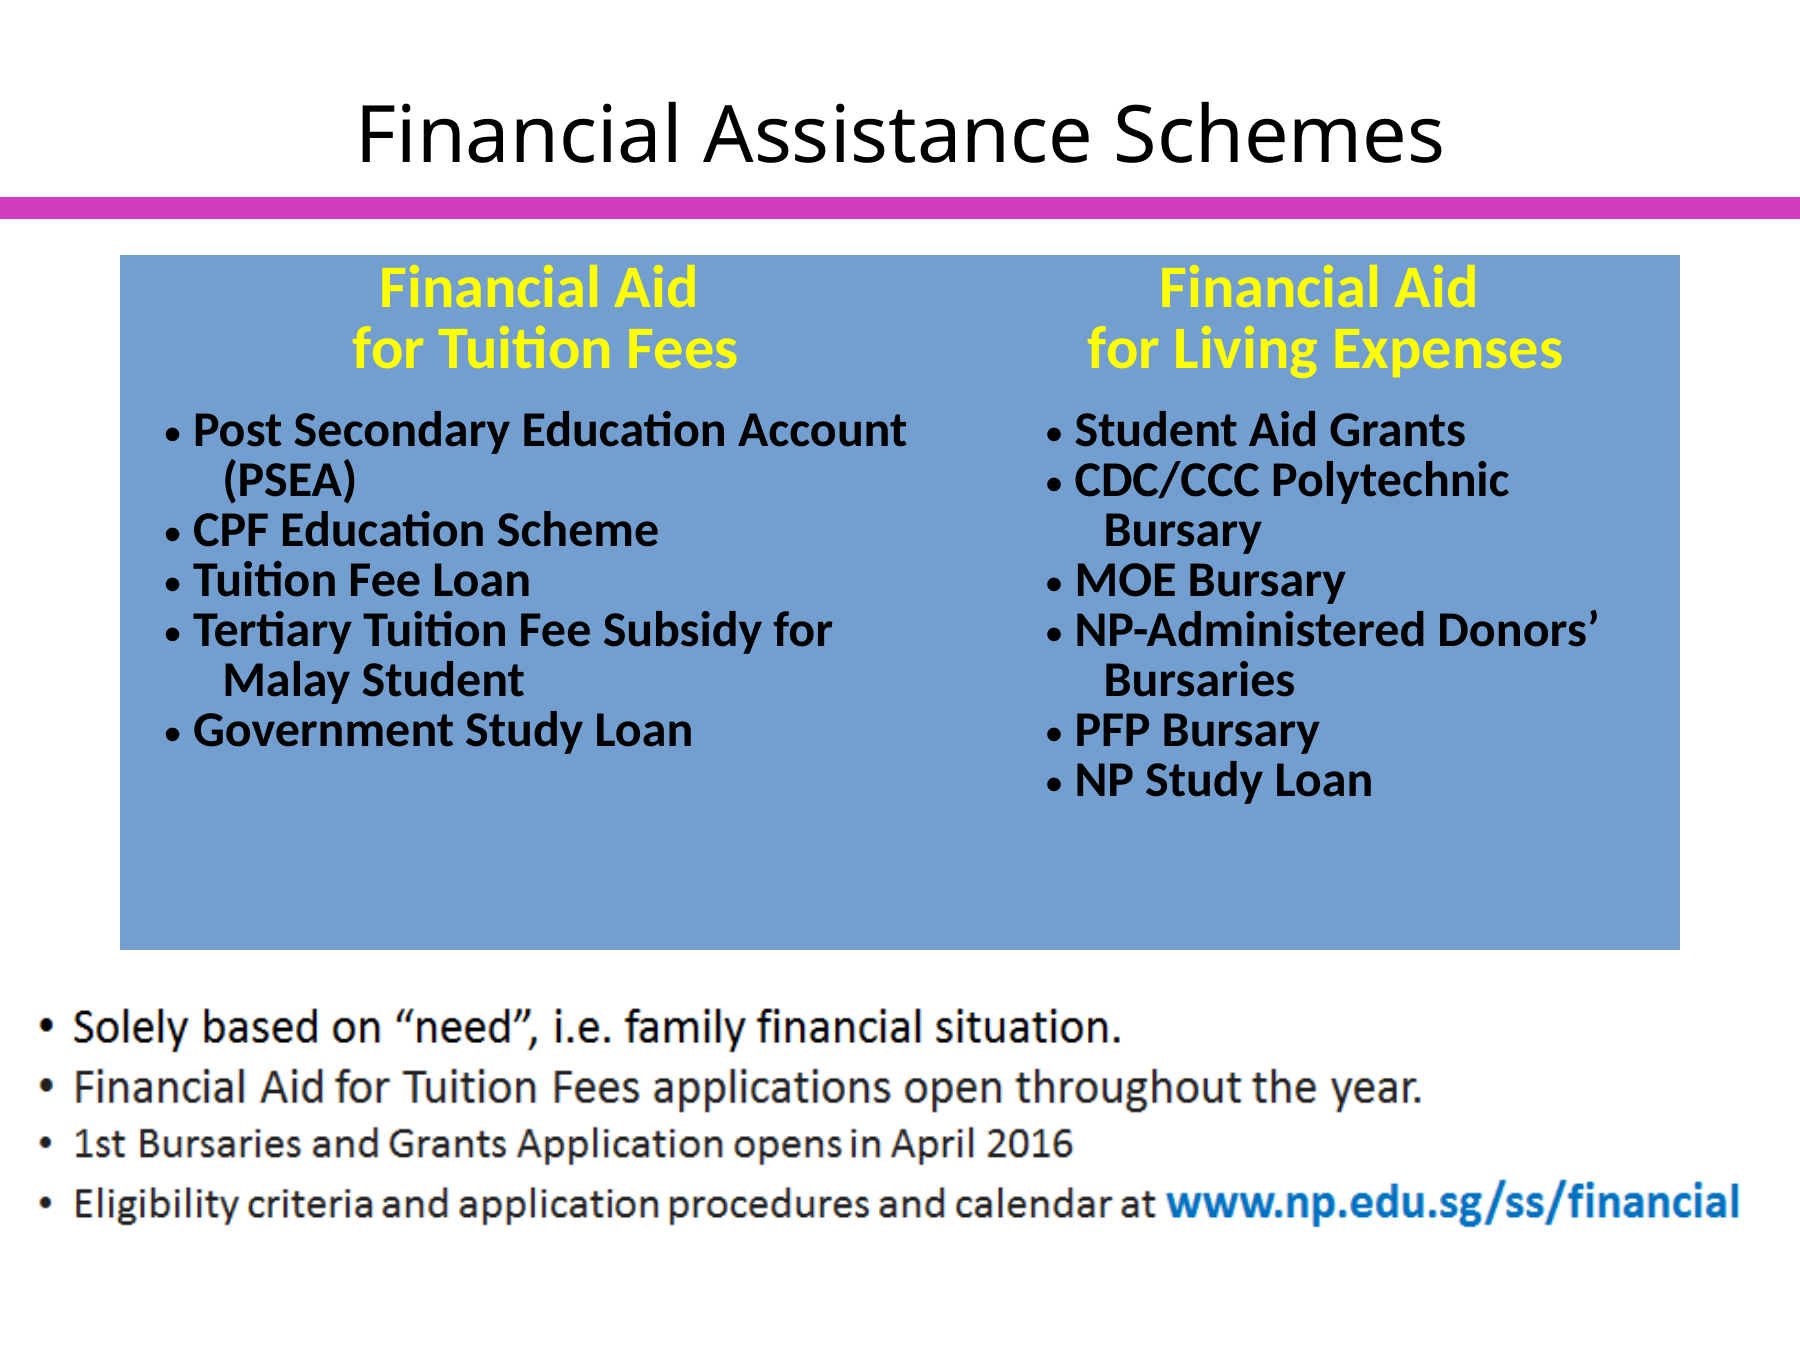

# Financial Assistance Schemes
| Financial Aid for Tuition Fees | Financial Aid for Living Expenses |
| --- | --- |
| Post Secondary Education Account (PSEA) CPF Education Scheme Tuition Fee Loan Tertiary Tuition Fee Subsidy for Malay Student Government Study Loan | Student Aid Grants CDC/CCC Polytechnic Bursary MOE Bursary  NP-Administered Donors’ Bursaries PFP Bursary NP Study Loan |